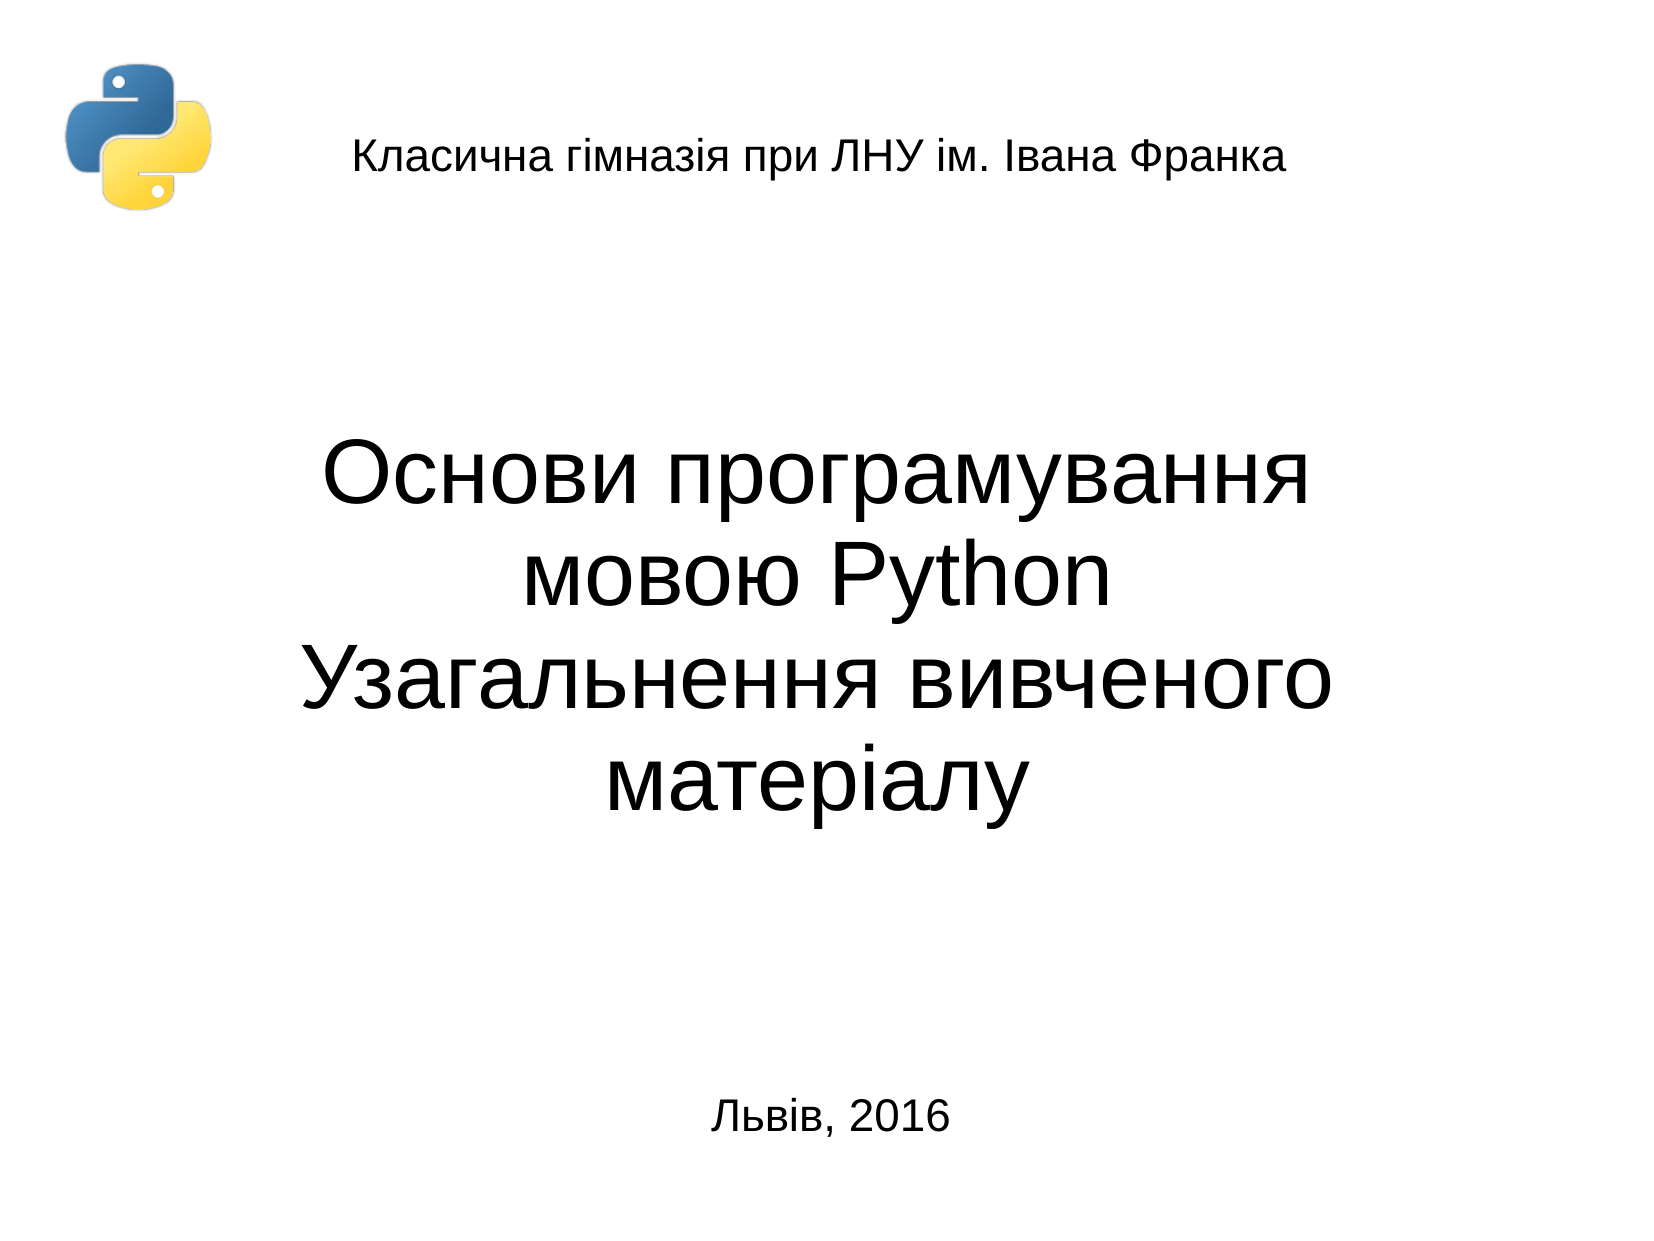

Класична гімназія при ЛНУ ім. Івана Франка
# Основи програмування мовою Python Узагальнення вивченого матеріалу
Львів, 2016